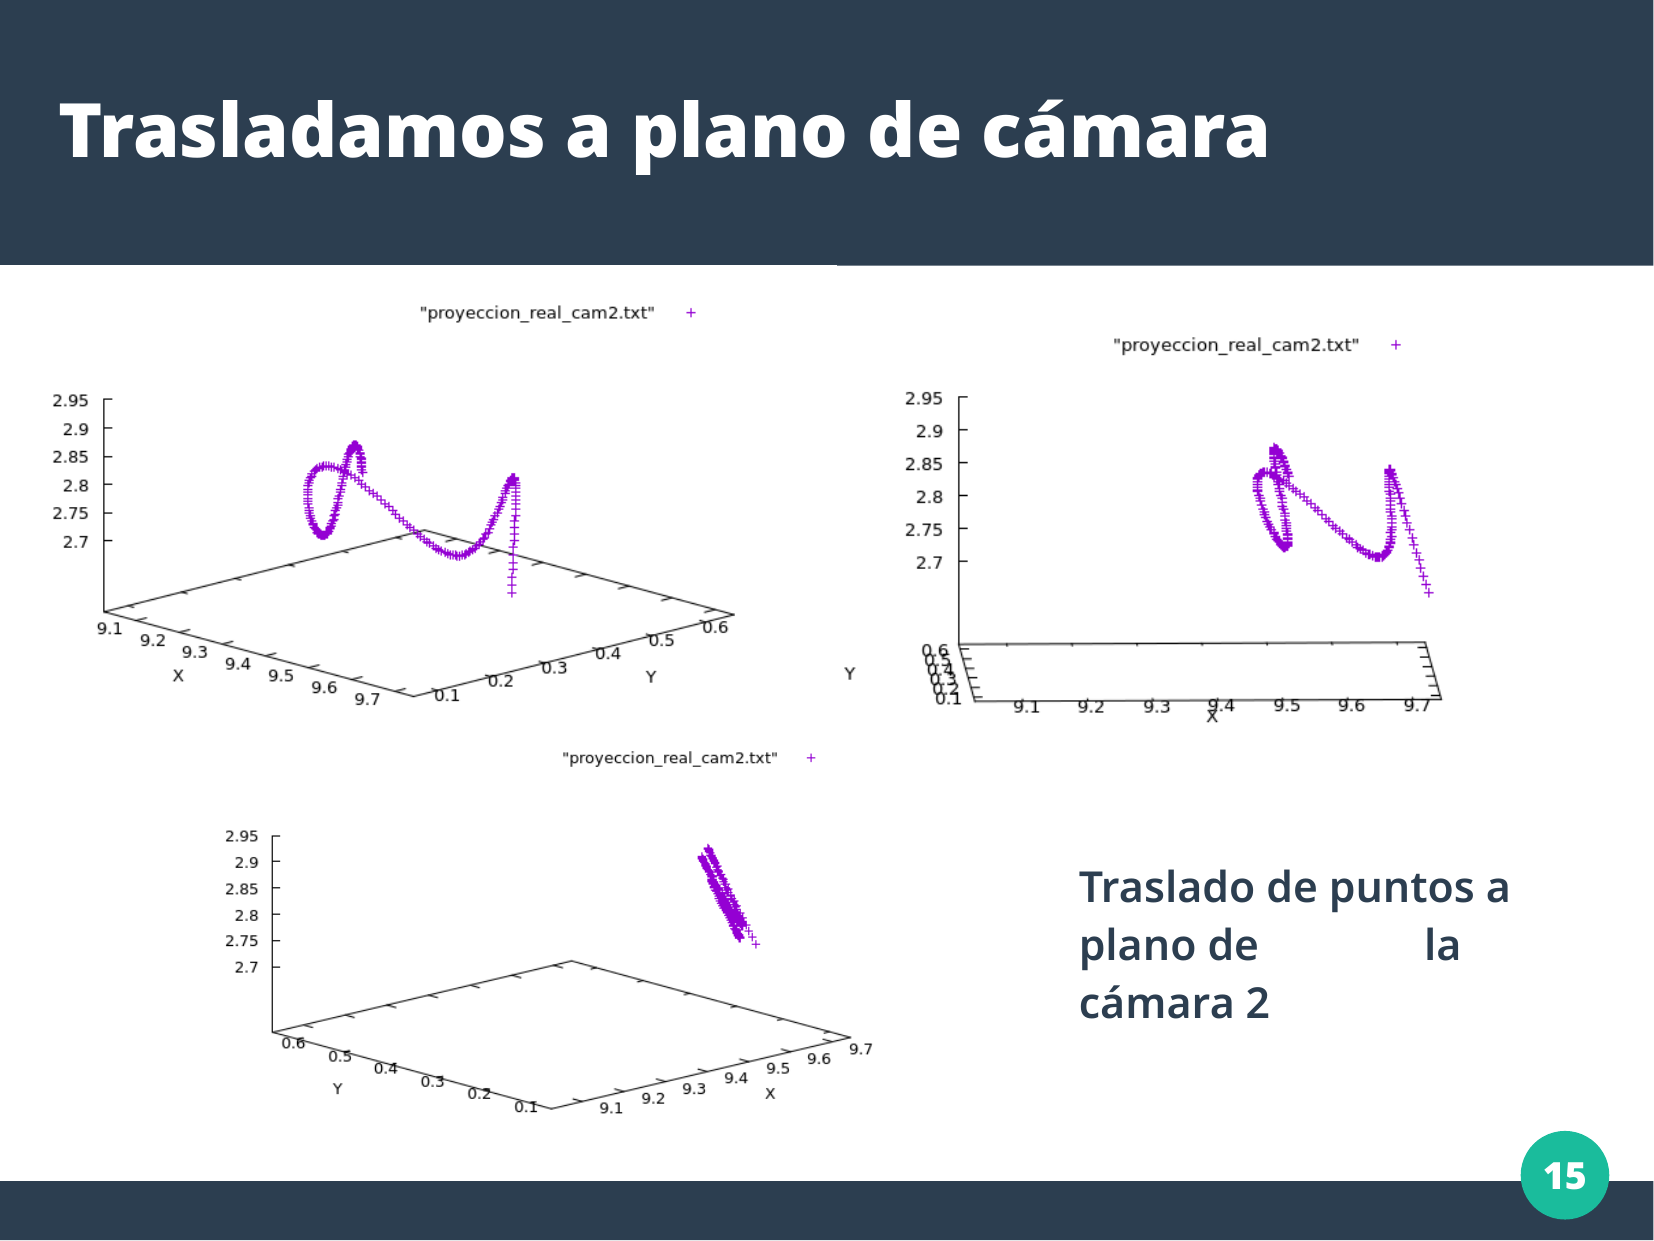

# Trasladamos a plano de cámara
Traslado de puntos a plano de la cámara 2
15